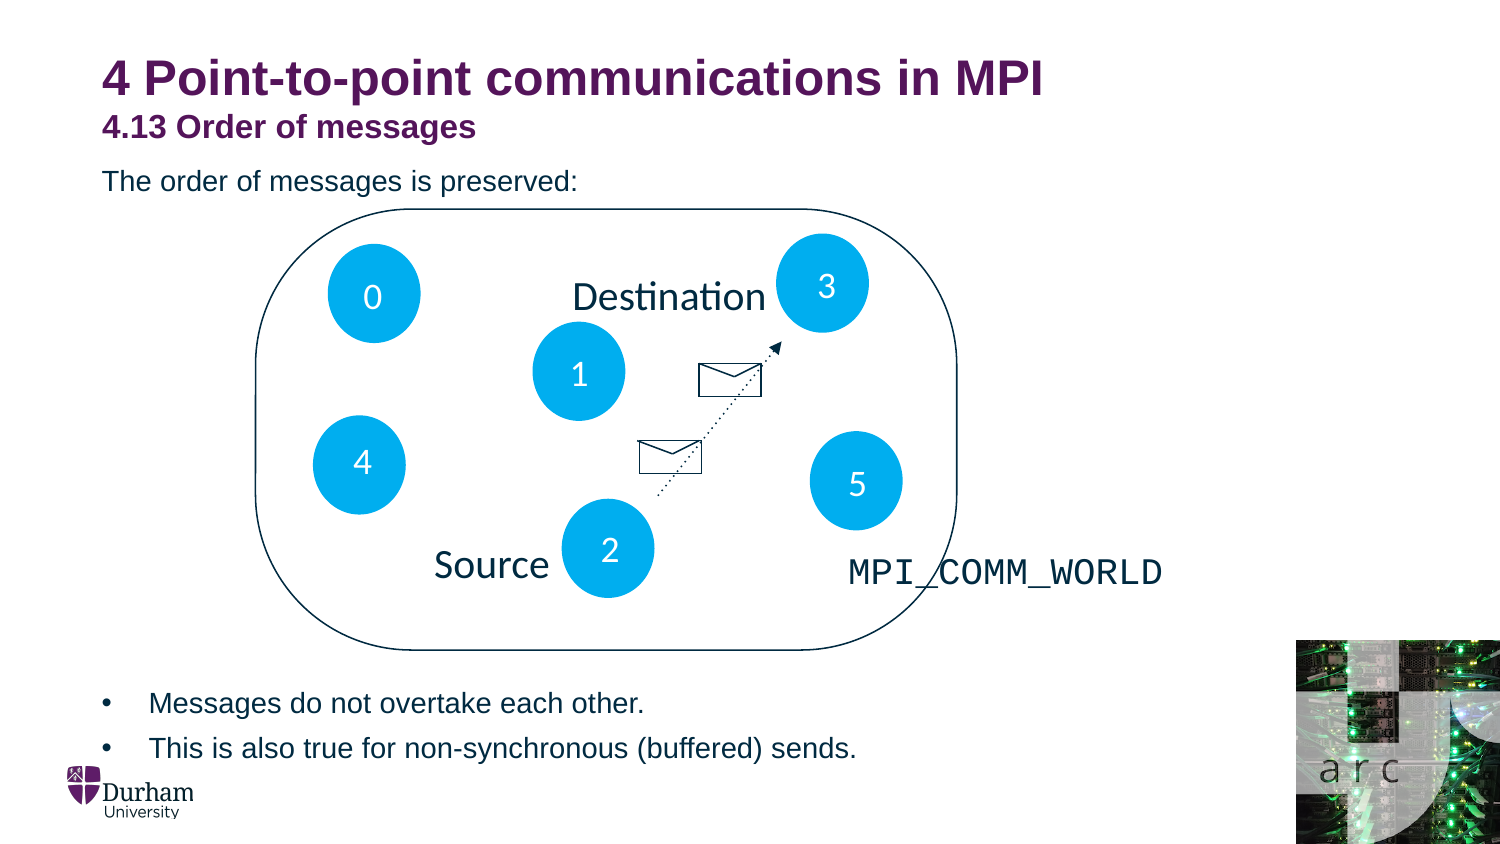

# 4 Point-to-point communications in MPI 4.13 Order of messages
The order of messages is preserved:
Messages do not overtake each other.
This is also true for non-synchronous (buffered) sends.
3
0
Destination
1
4
5
2
Source
MPI_COMM_WORLD